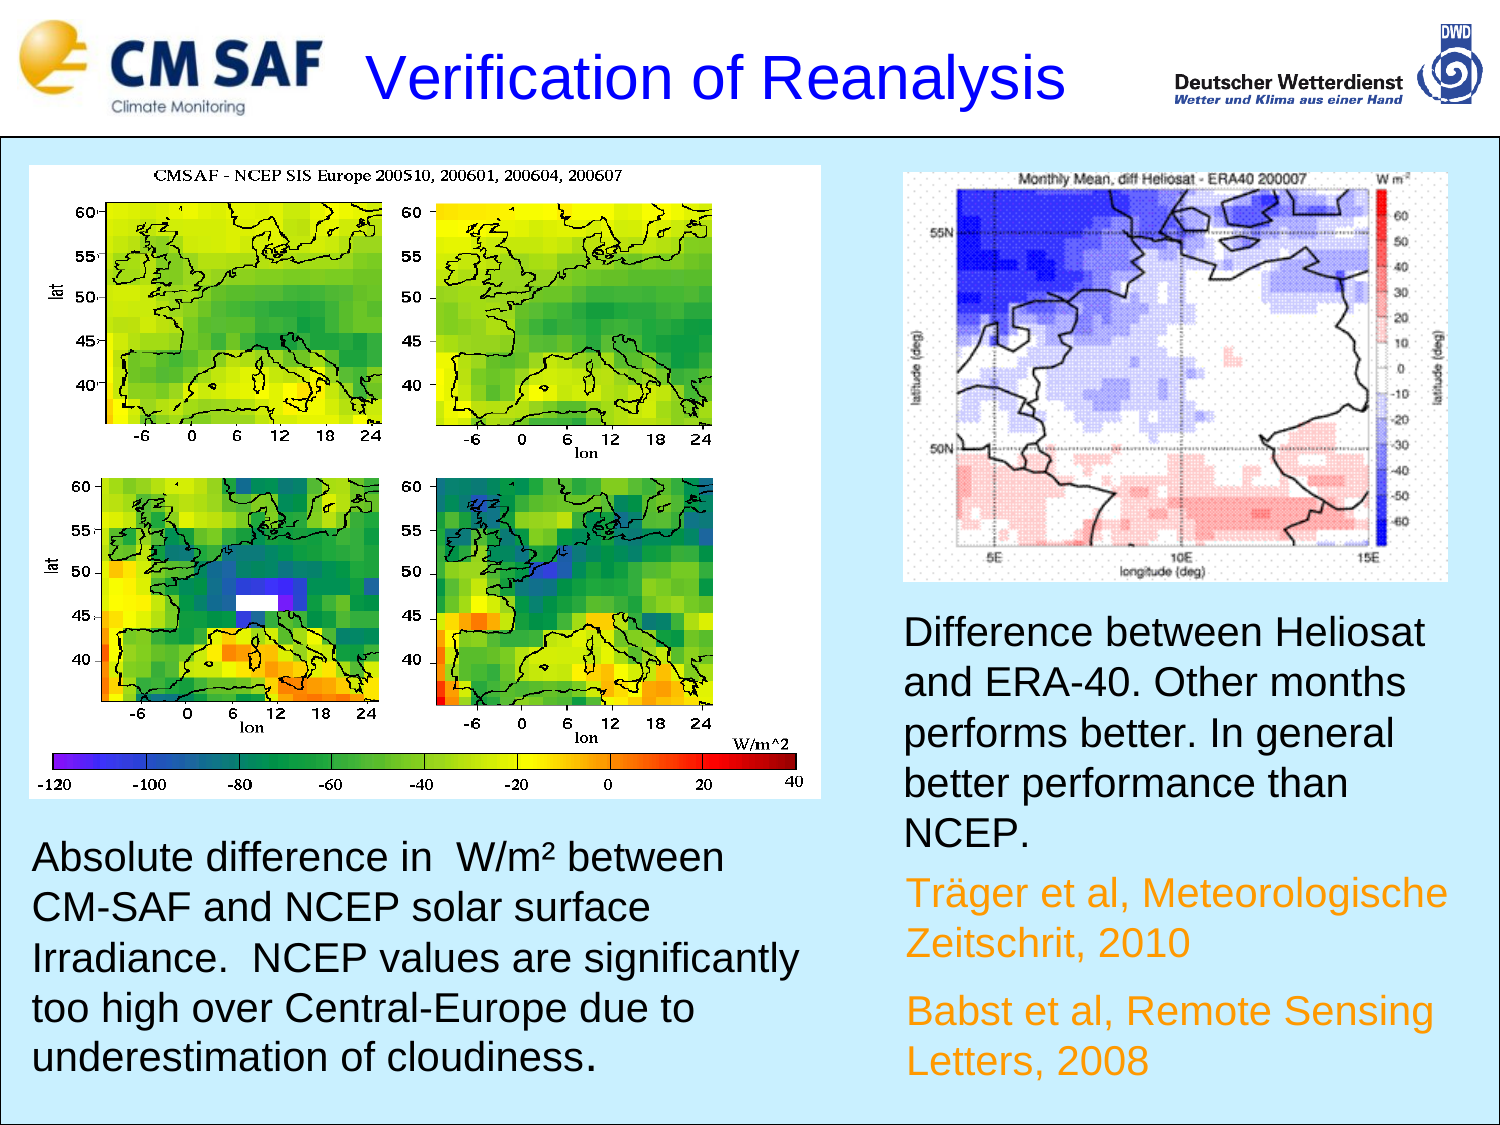

Verification of Reanalysis
Difference between Heliosat and ERA-40. Other months performs better. In general better performance than NCEP.
Absolute difference in W/m² between
CM-SAF and NCEP solar surface
Irradiance. NCEP values are significantly
too high over Central-Europe due to
underestimation of cloudiness.
Träger et al, Meteorologische
Zeitschrit, 2010
Babst et al, Remote Sensing
Letters, 2008